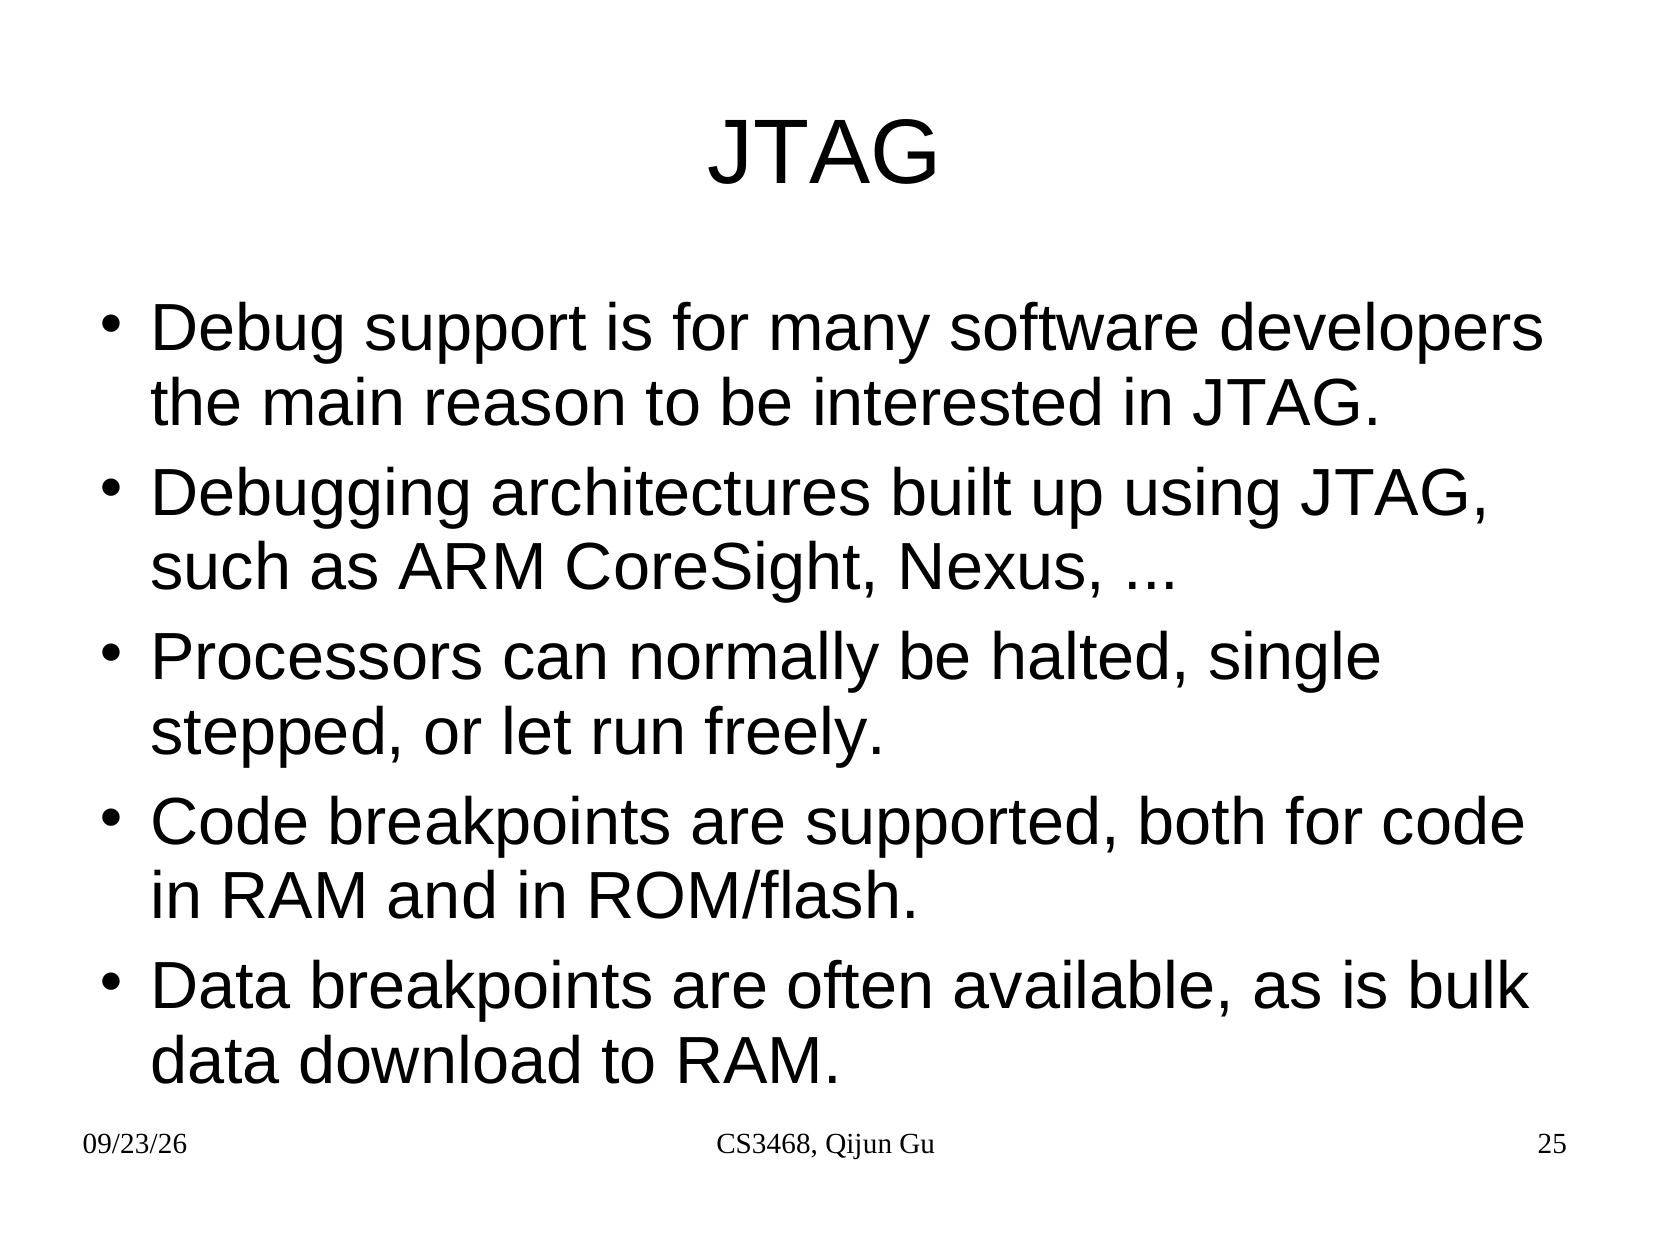

# JTAG
Debug support is for many software developers the main reason to be interested in JTAG.
Debugging architectures built up using JTAG, such as ARM CoreSight, Nexus, ...
Processors can normally be halted, single stepped, or let run freely.
Code breakpoints are supported, both for code in RAM and in ROM/flash.
Data breakpoints are often available, as is bulk data download to RAM.
CS3468, Qijun Gu
25